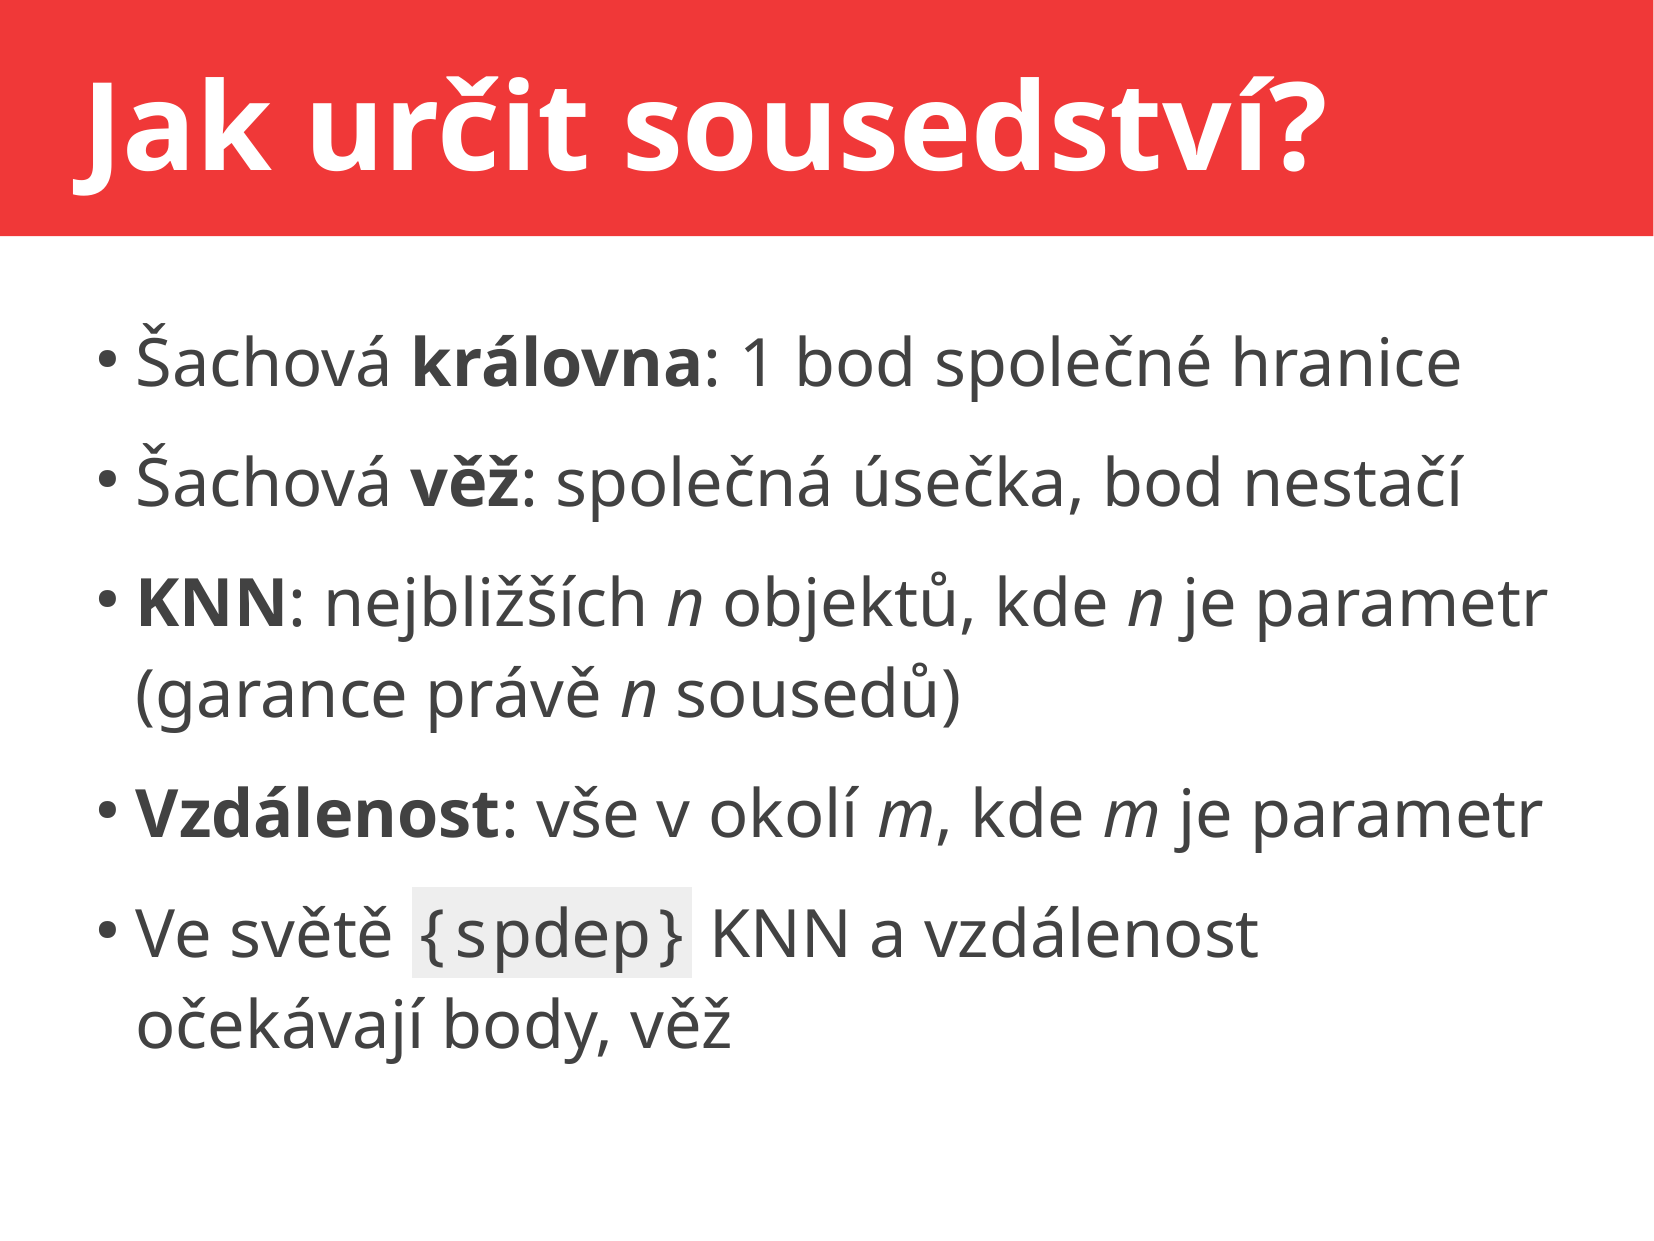

# Jak určit sousedství?
Šachová královna: 1 bod společné hranice
Šachová věž: společná úsečka, bod nestačí
KNN: nejbližších n objektů, kde n je parametr (garance právě n sousedů)
Vzdálenost: vše v okolí m, kde m je parametr
Ve světě {spdep} KNN a vzdálenost očekávají body, věž